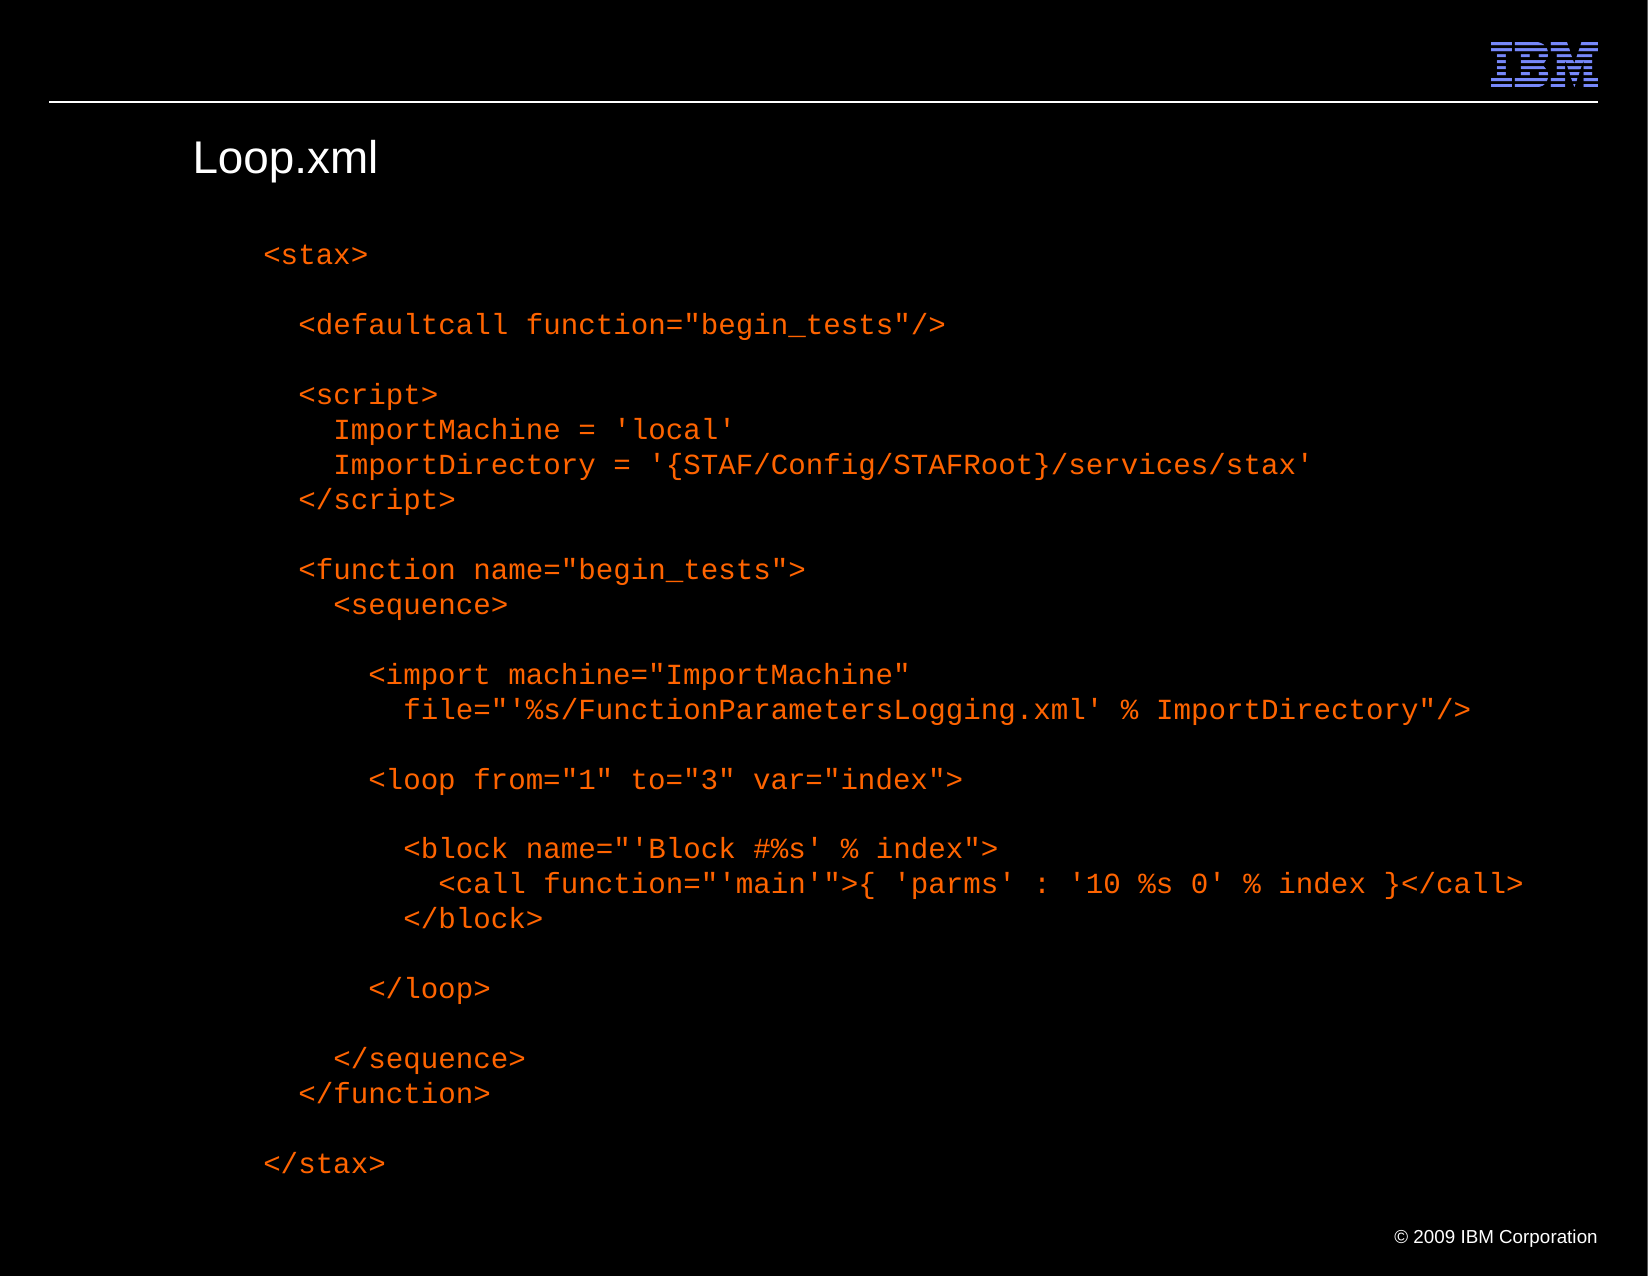

# Loop.xml
<stax>
 <defaultcall function="begin_tests"/>
 <script>
 ImportMachine = 'local'
 ImportDirectory = '{STAF/Config/STAFRoot}/services/stax'
 </script>
 <function name="begin_tests">
 <sequence>
 <import machine="ImportMachine"
 file="'%s/FunctionParametersLogging.xml' % ImportDirectory"/>
 <loop from="1" to="3" var="index">
 <block name="'Block #%s' % index">
 <call function="'main'">{ 'parms' : '10 %s 0' % index }</call>
 </block>
 </loop>
 </sequence>
 </function>
</stax>